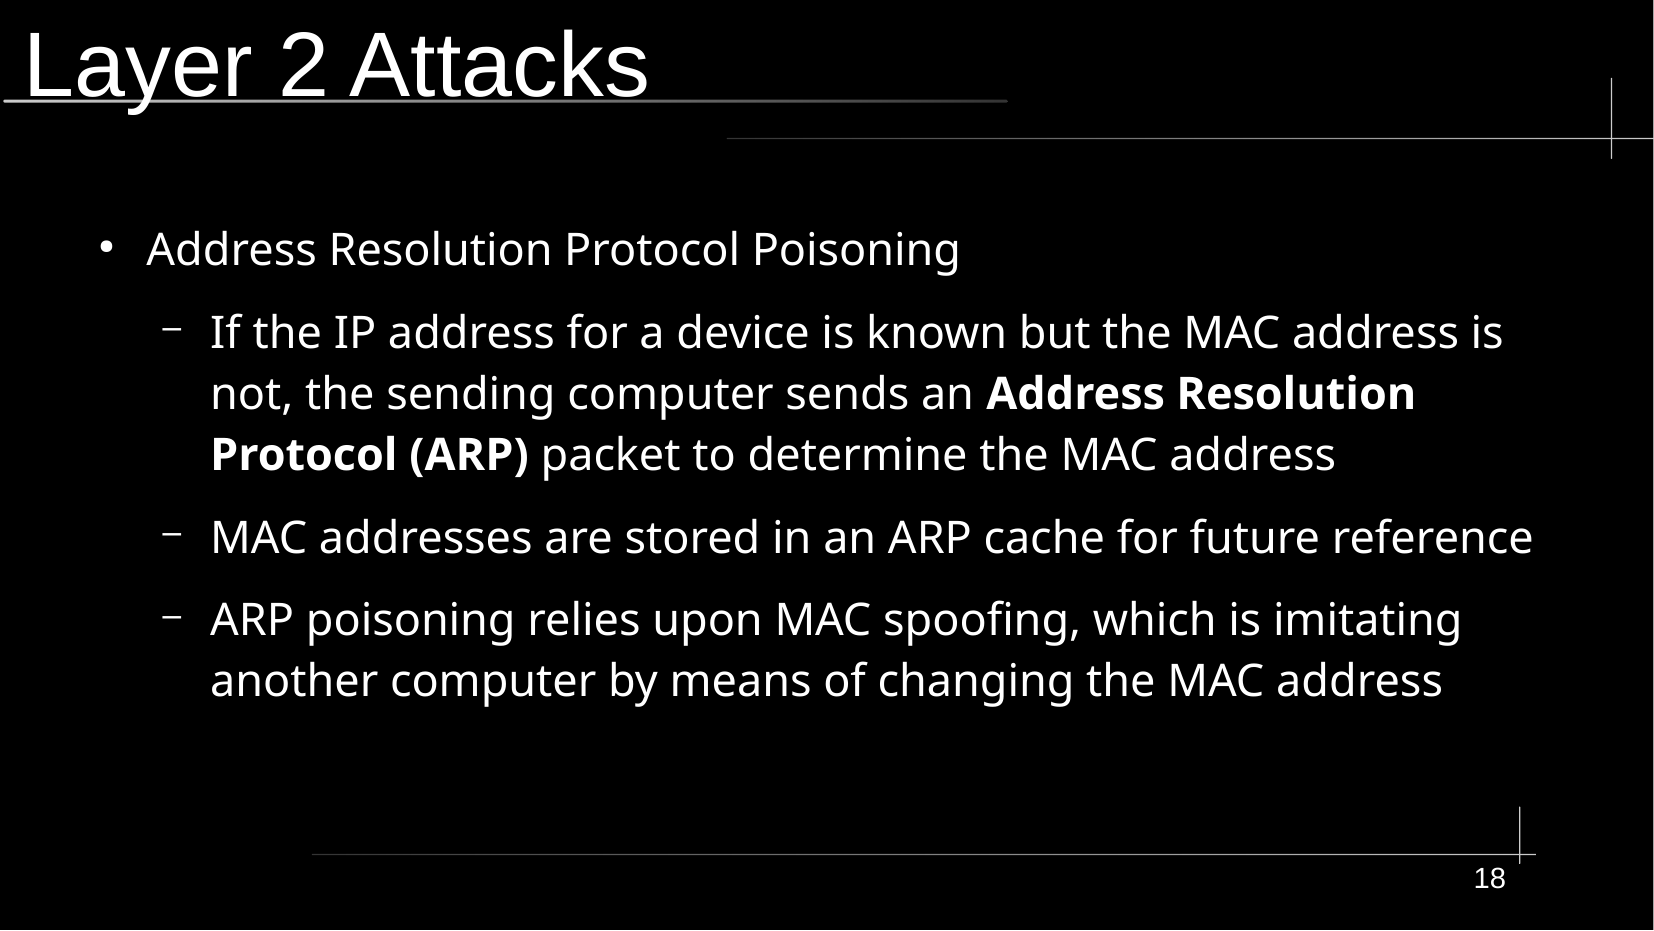

# Layer 2 Attacks
Address Resolution Protocol Poisoning
If the IP address for a device is known but the MAC address is not, the sending computer sends an Address Resolution Protocol (ARP) packet to determine the MAC address
MAC addresses are stored in an ARP cache for future reference
ARP poisoning relies upon MAC spoofing, which is imitating another computer by means of changing the MAC address
18